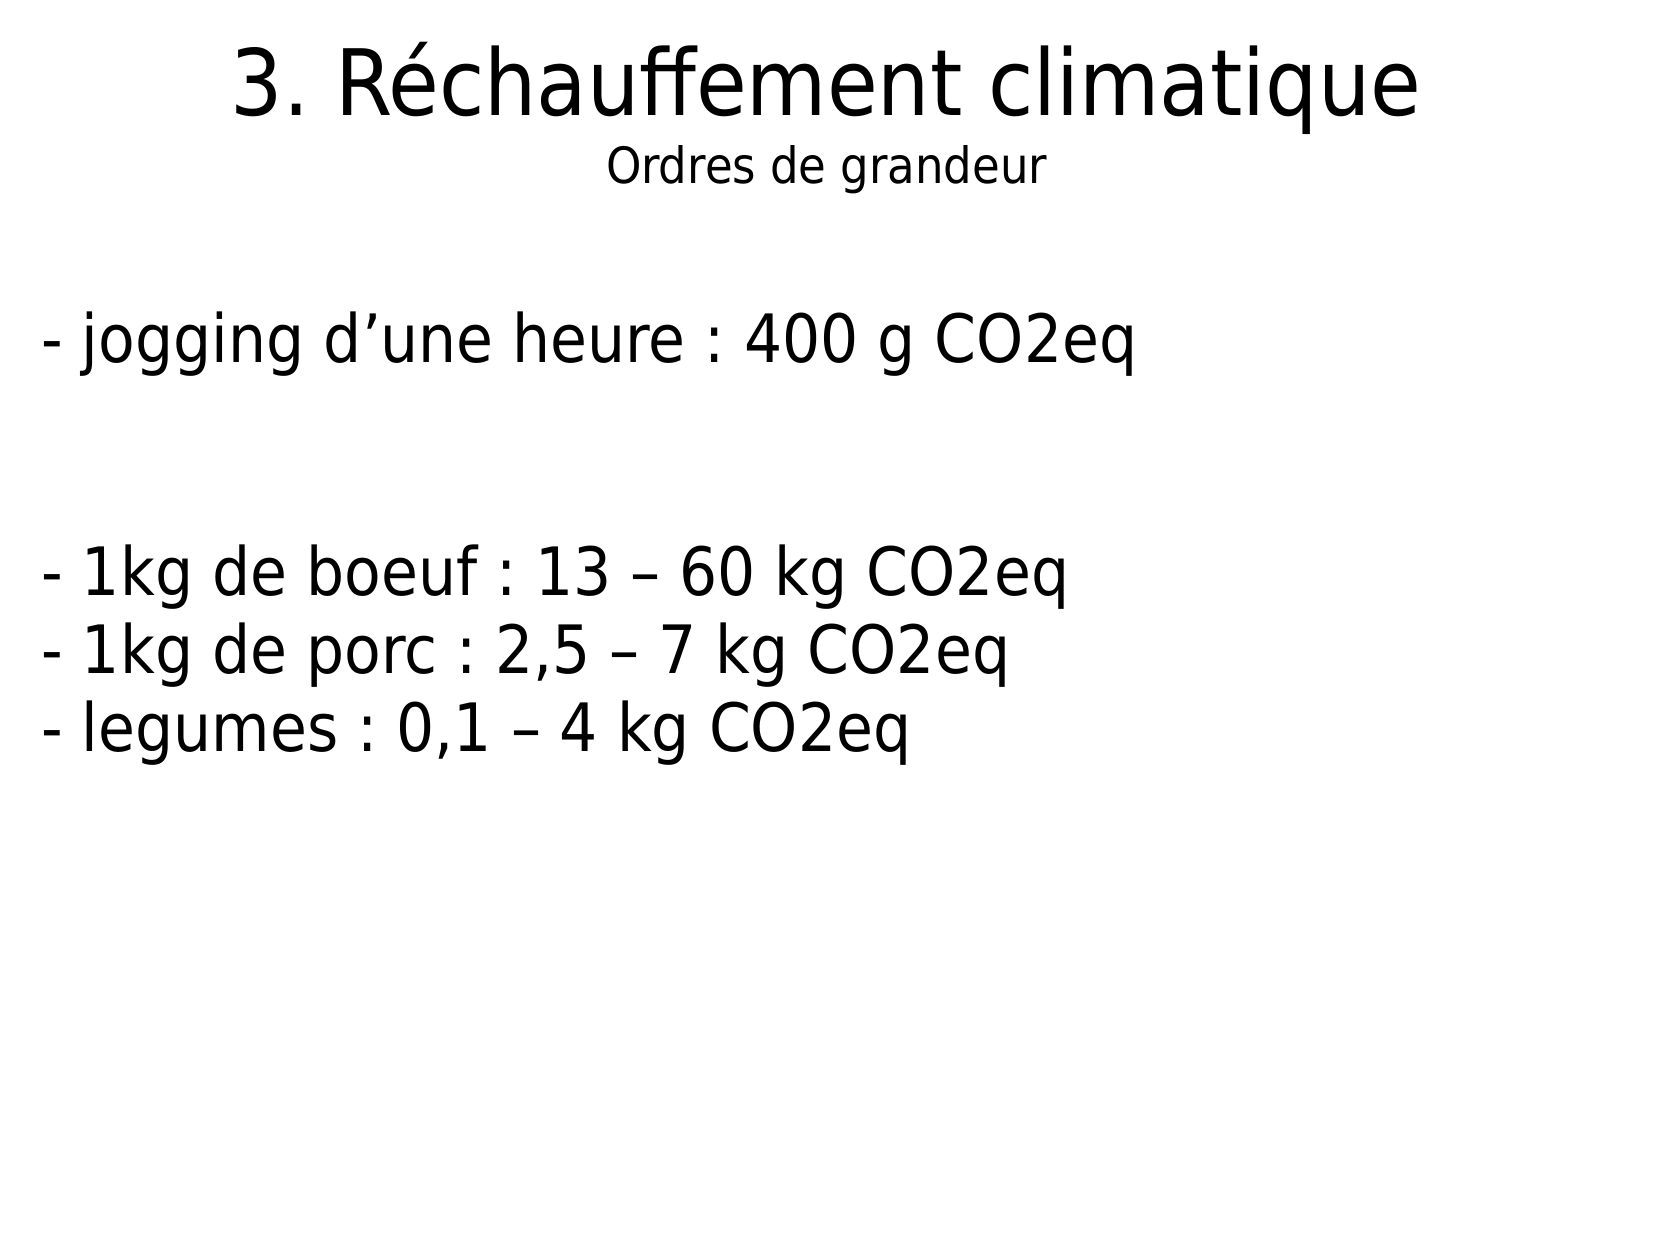

# 3. Réchauffement climatique Ordres de grandeur
- jogging d’une heure : 400 g CO2eq
- 1kg de boeuf : 13 – 60 kg CO2eq
- 1kg de porc : 2,5 – 7 kg CO2eq
- legumes : 0,1 – 4 kg CO2eq